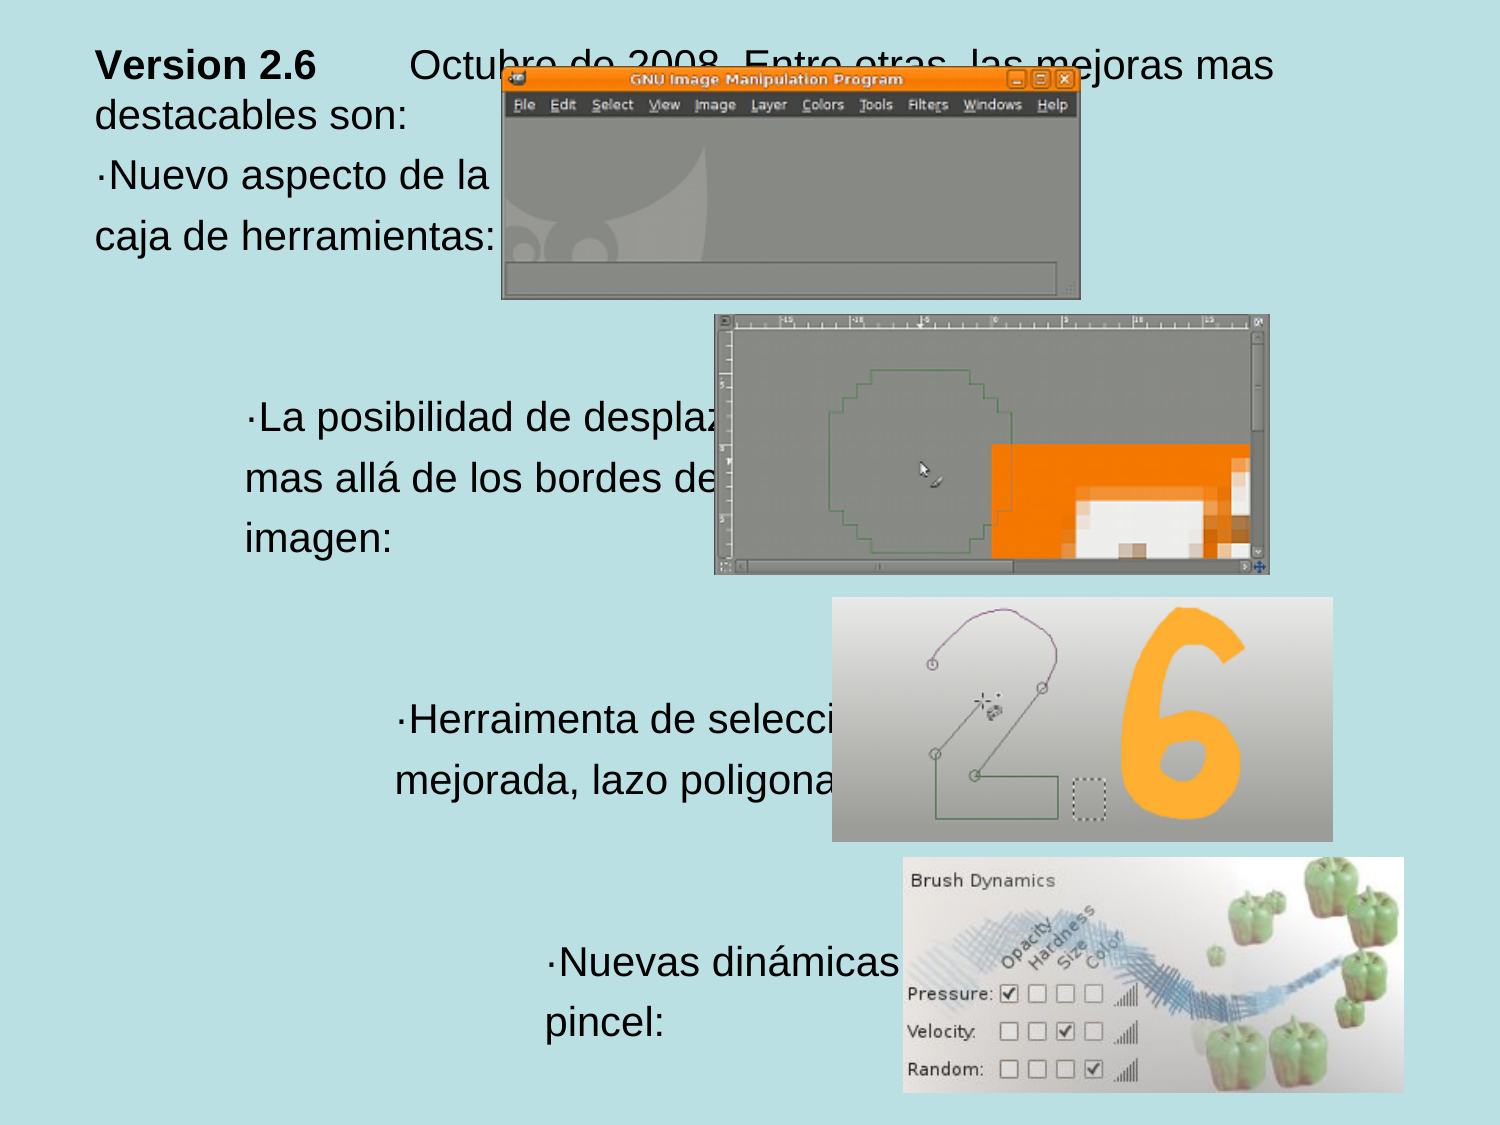

# Version 2.6 Octubre de 2008. Entre otras, las mejoras mas destacables son:
	·Nuevo aspecto de la
	caja de herramientas:
		·La posibilidad de desplazar
		mas allá de los bordes de la
		imagen:
			·Herraimenta de selección
			mejorada, lazo poligonal:
				·Nuevas dinámicas de
				pincel: